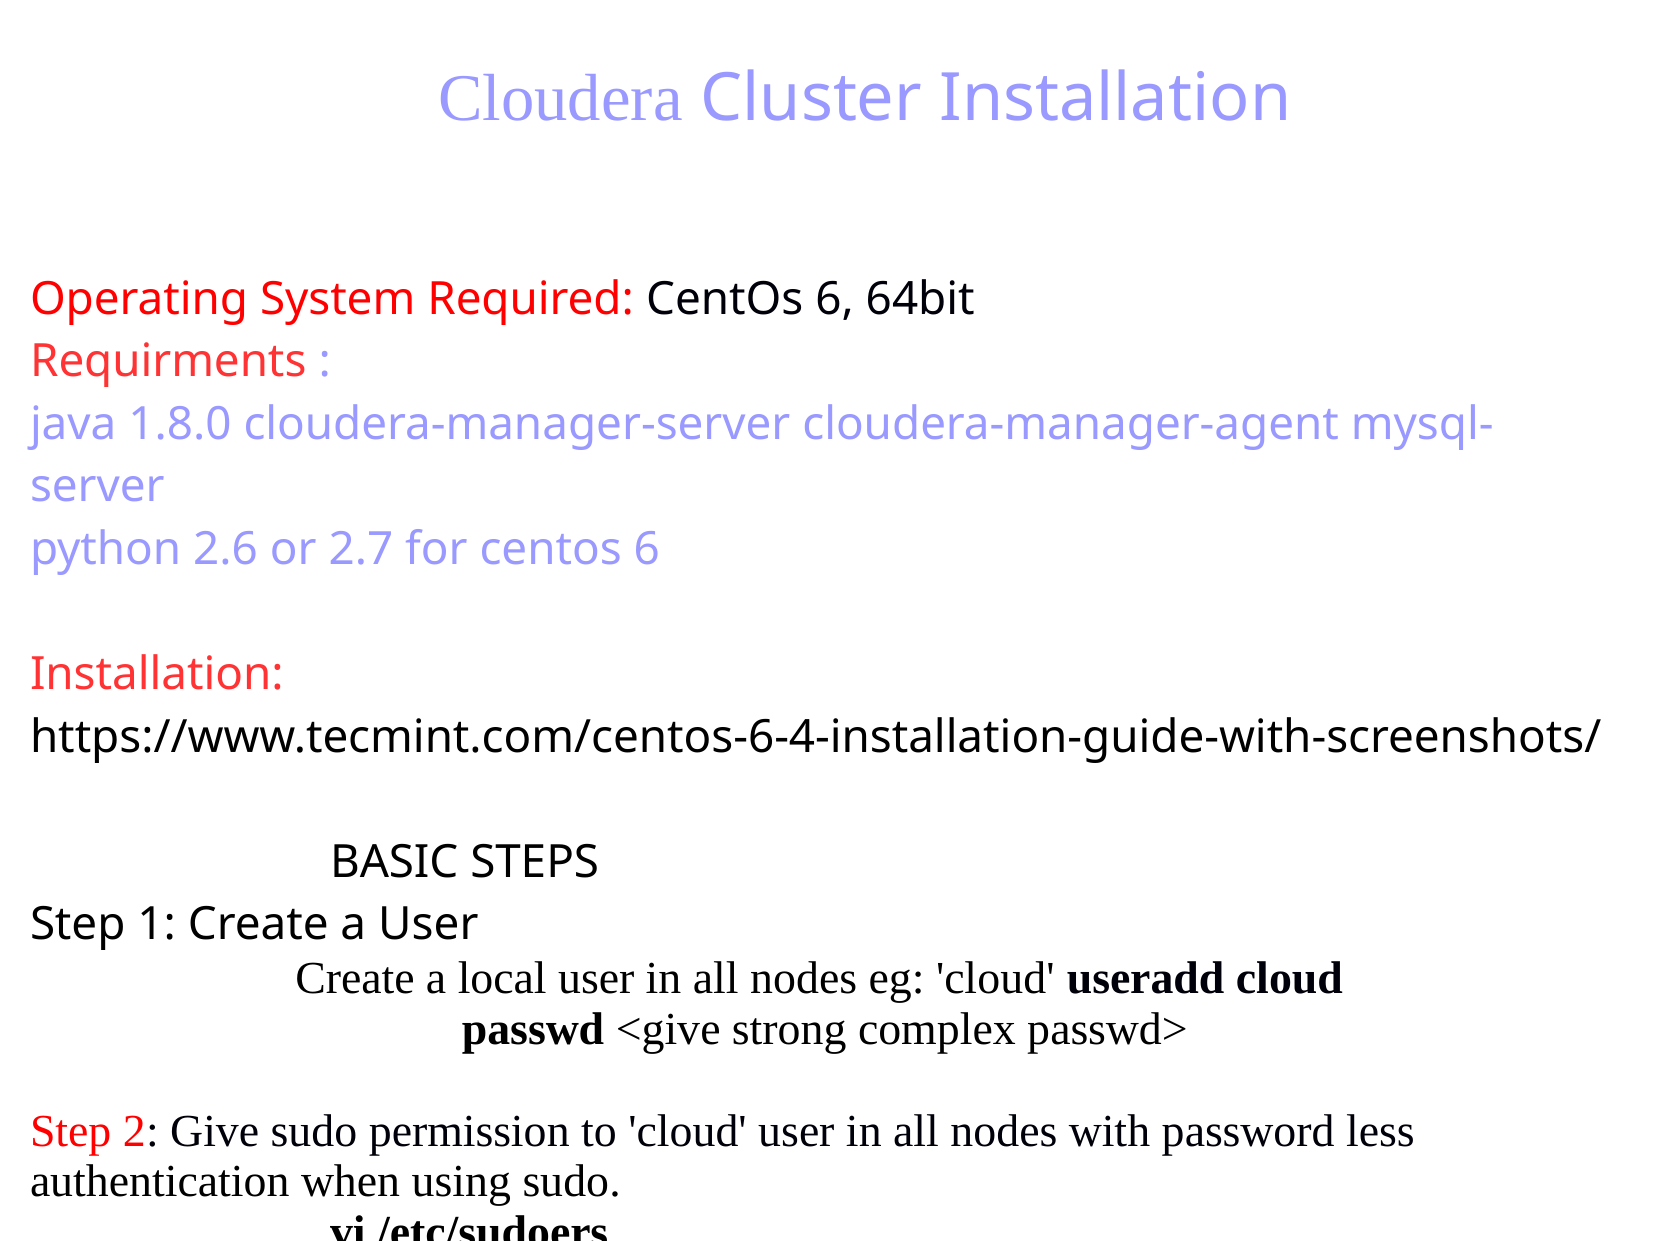

# Cloudera Cluster Installation
Operating System Required: CentOs 6, 64bit
Requirments :
java 1.8.0 cloudera-manager-server cloudera-manager-agent mysql-server
python 2.6 or 2.7 for centos 6
Installation:
https://www.tecmint.com/centos-6-4-installation-guide-with-screenshots/
				BASIC STEPS
Step 1: Create a User
Create a local user in all nodes eg: 'cloud' useradd cloud
passwd <give strong complex passwd>
Step 2: Give sudo permission to 'cloud' user in all nodes with password less authentication when using sudo.
				vi /etc/sudoers
%cloud ALL=(ALL) NOPASSWD: ALL--append this line